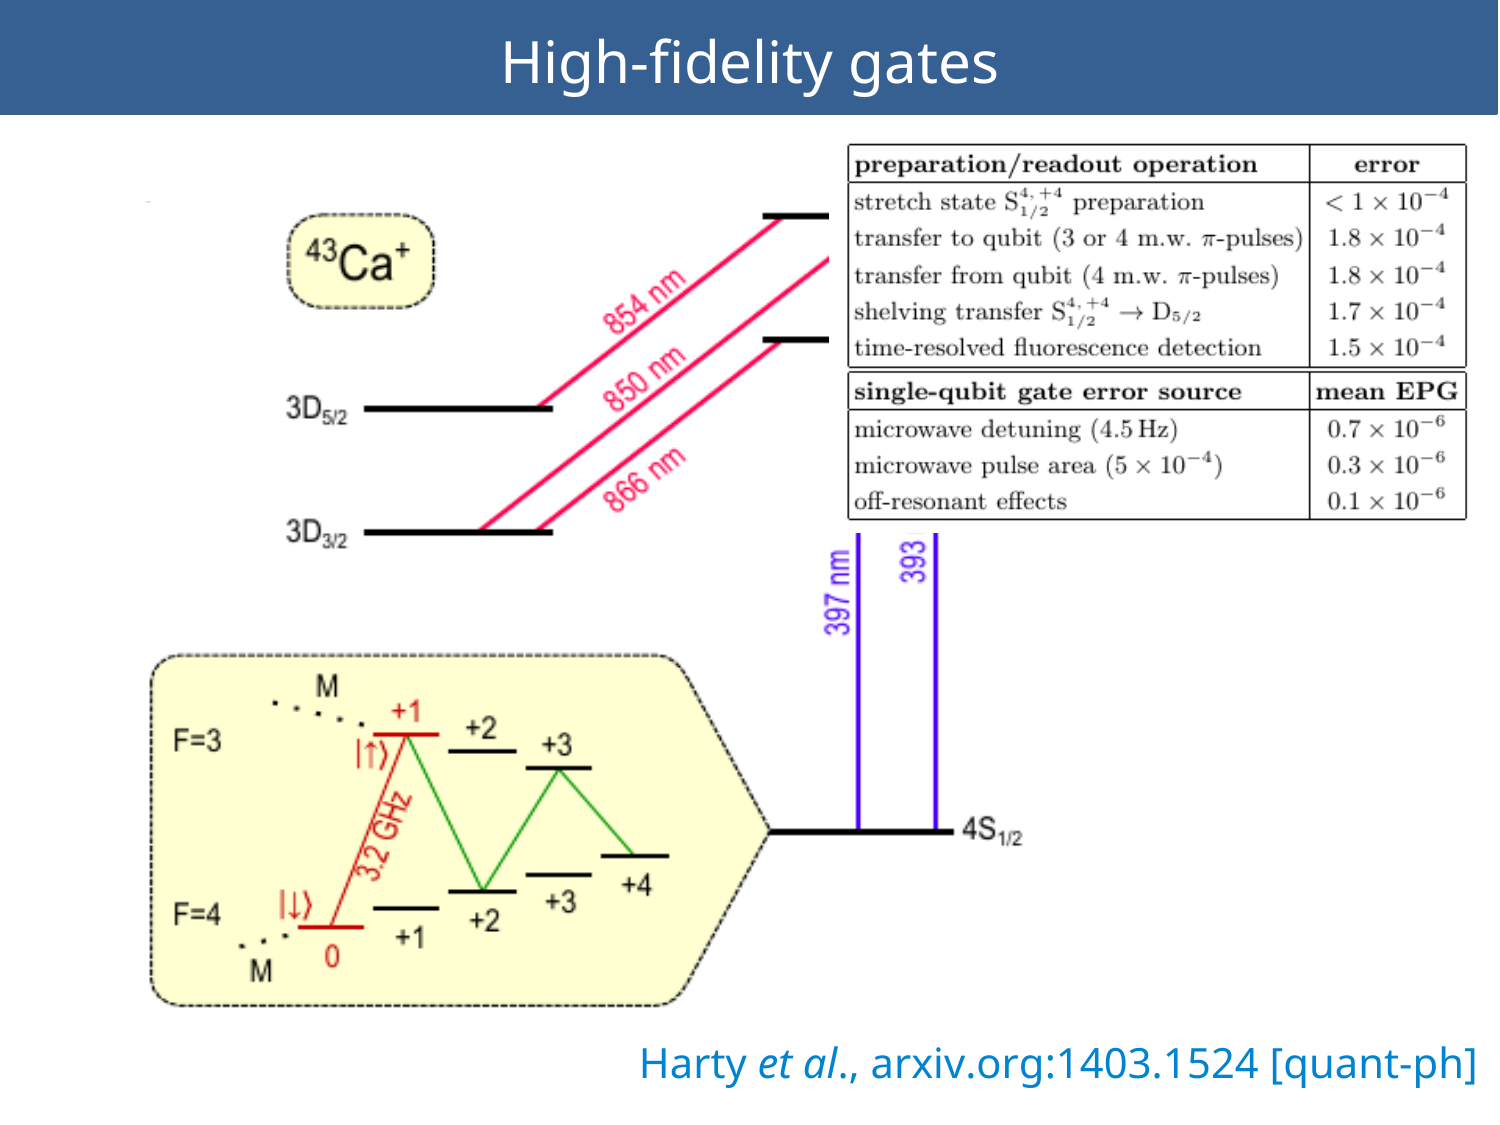

High-fidelity gates
Harty et al., arxiv.org:1403.1524 [quant-ph]